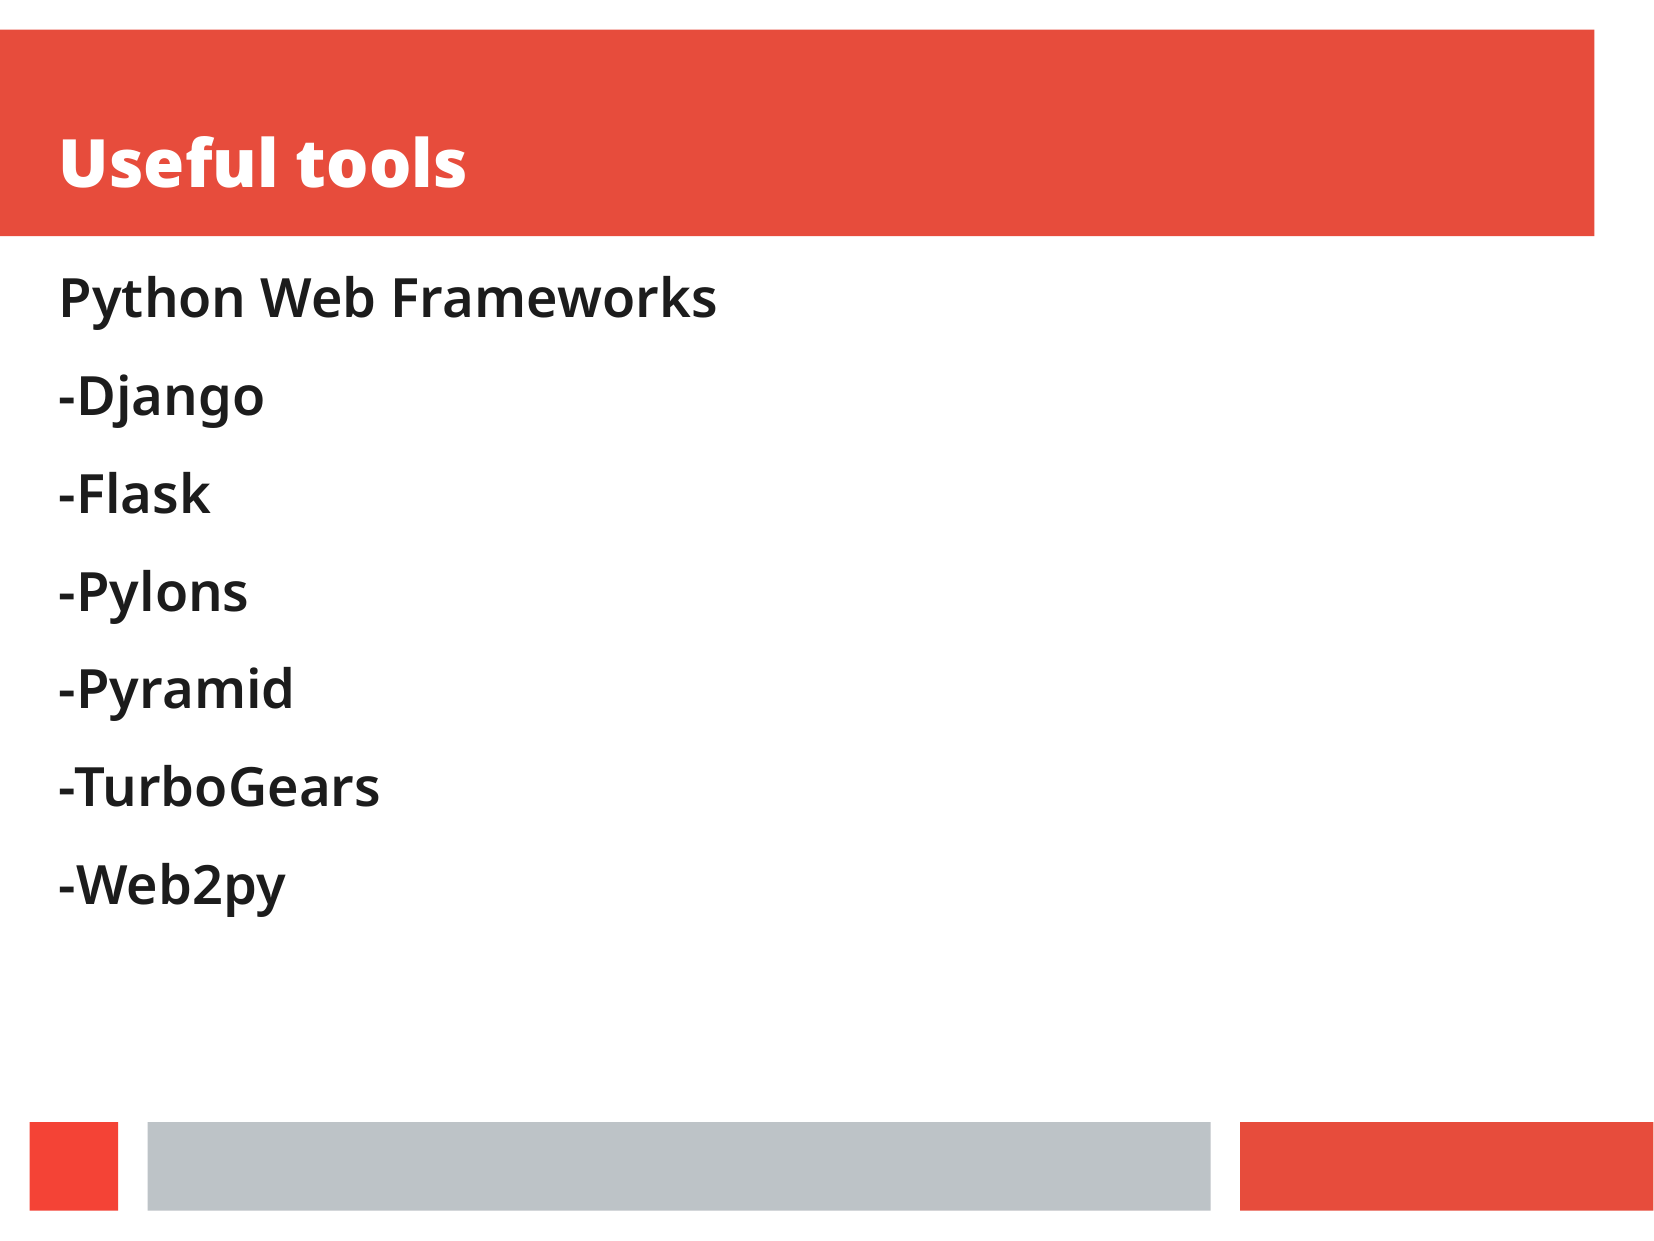

# Useful tools
Python Web Frameworks
-Django
-Flask
-Pylons
-Pyramid
-TurboGears
-Web2py